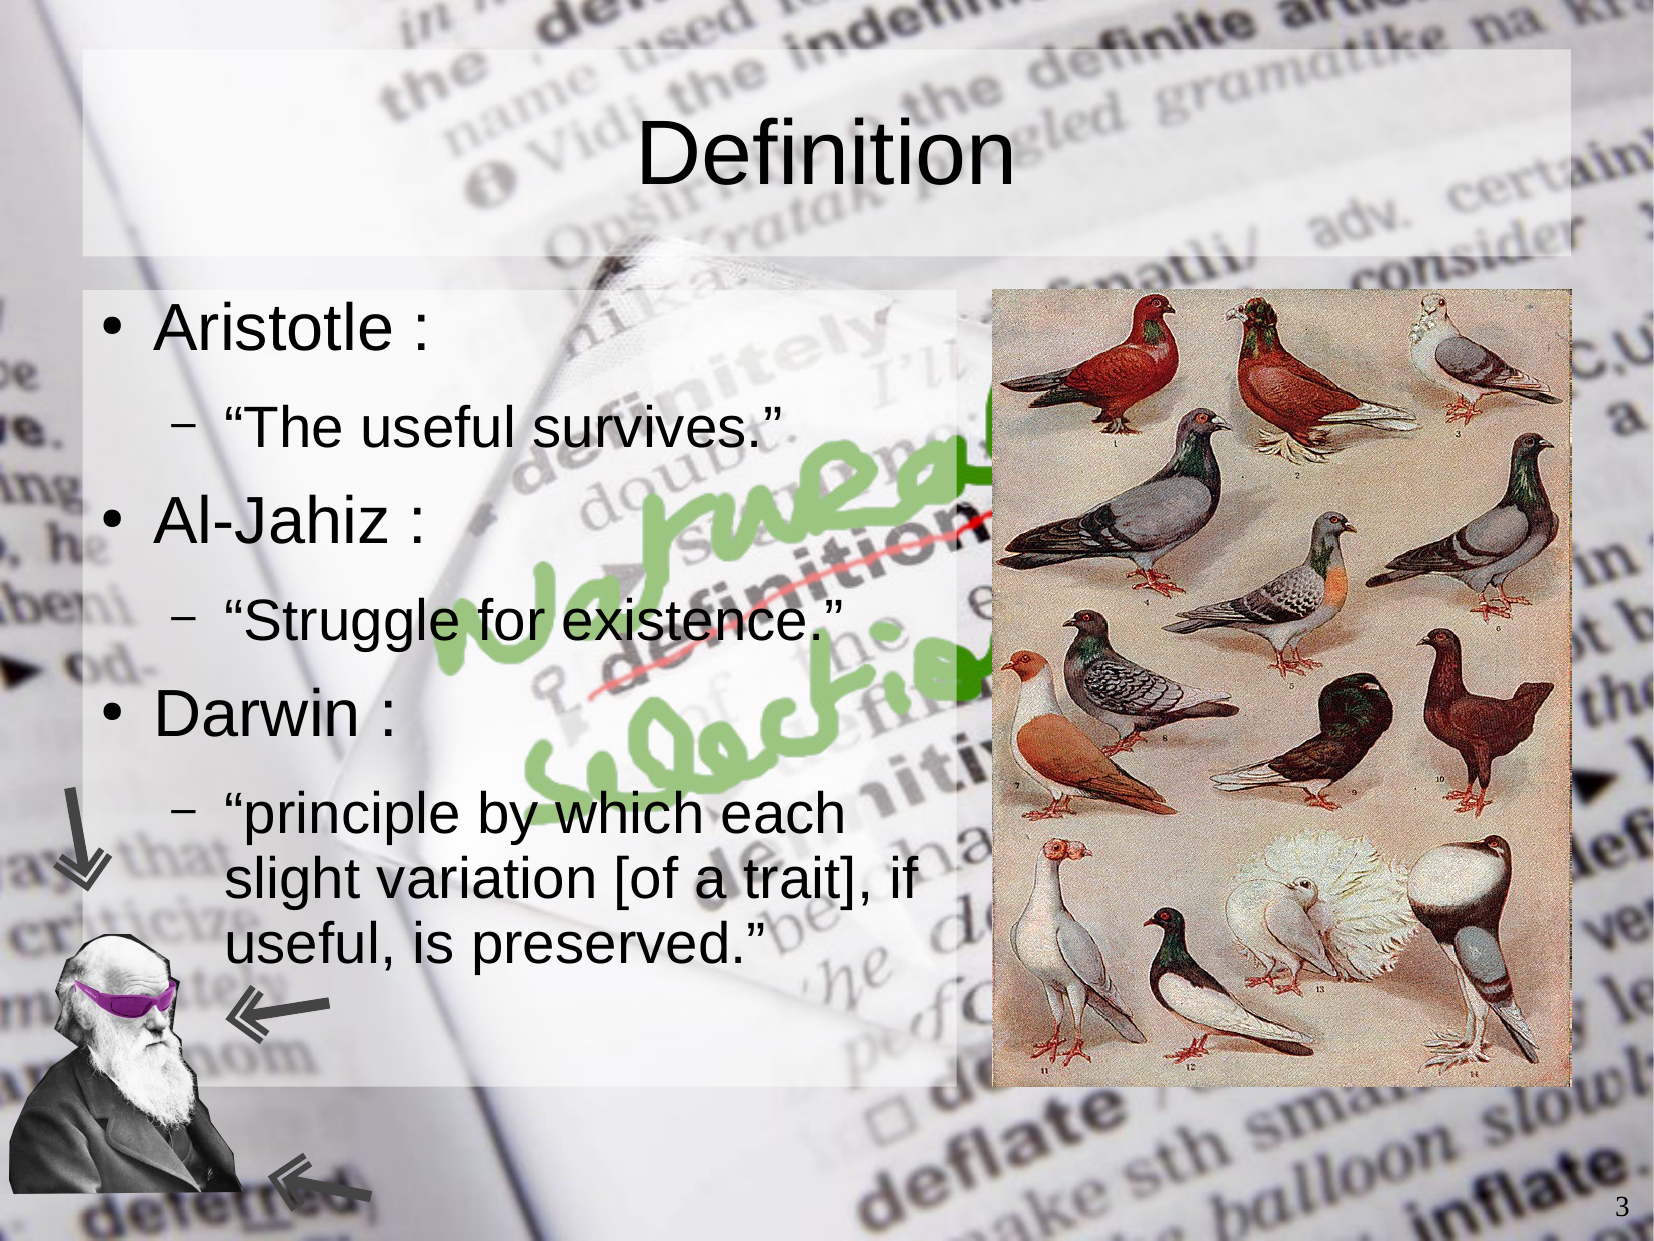

# Definition
Aristotle :
“The useful survives.”
Al-Jahiz :
“Struggle for existence.”
Darwin :
“principle by which each slight variation [of a trait], if useful, is preserved.”
3